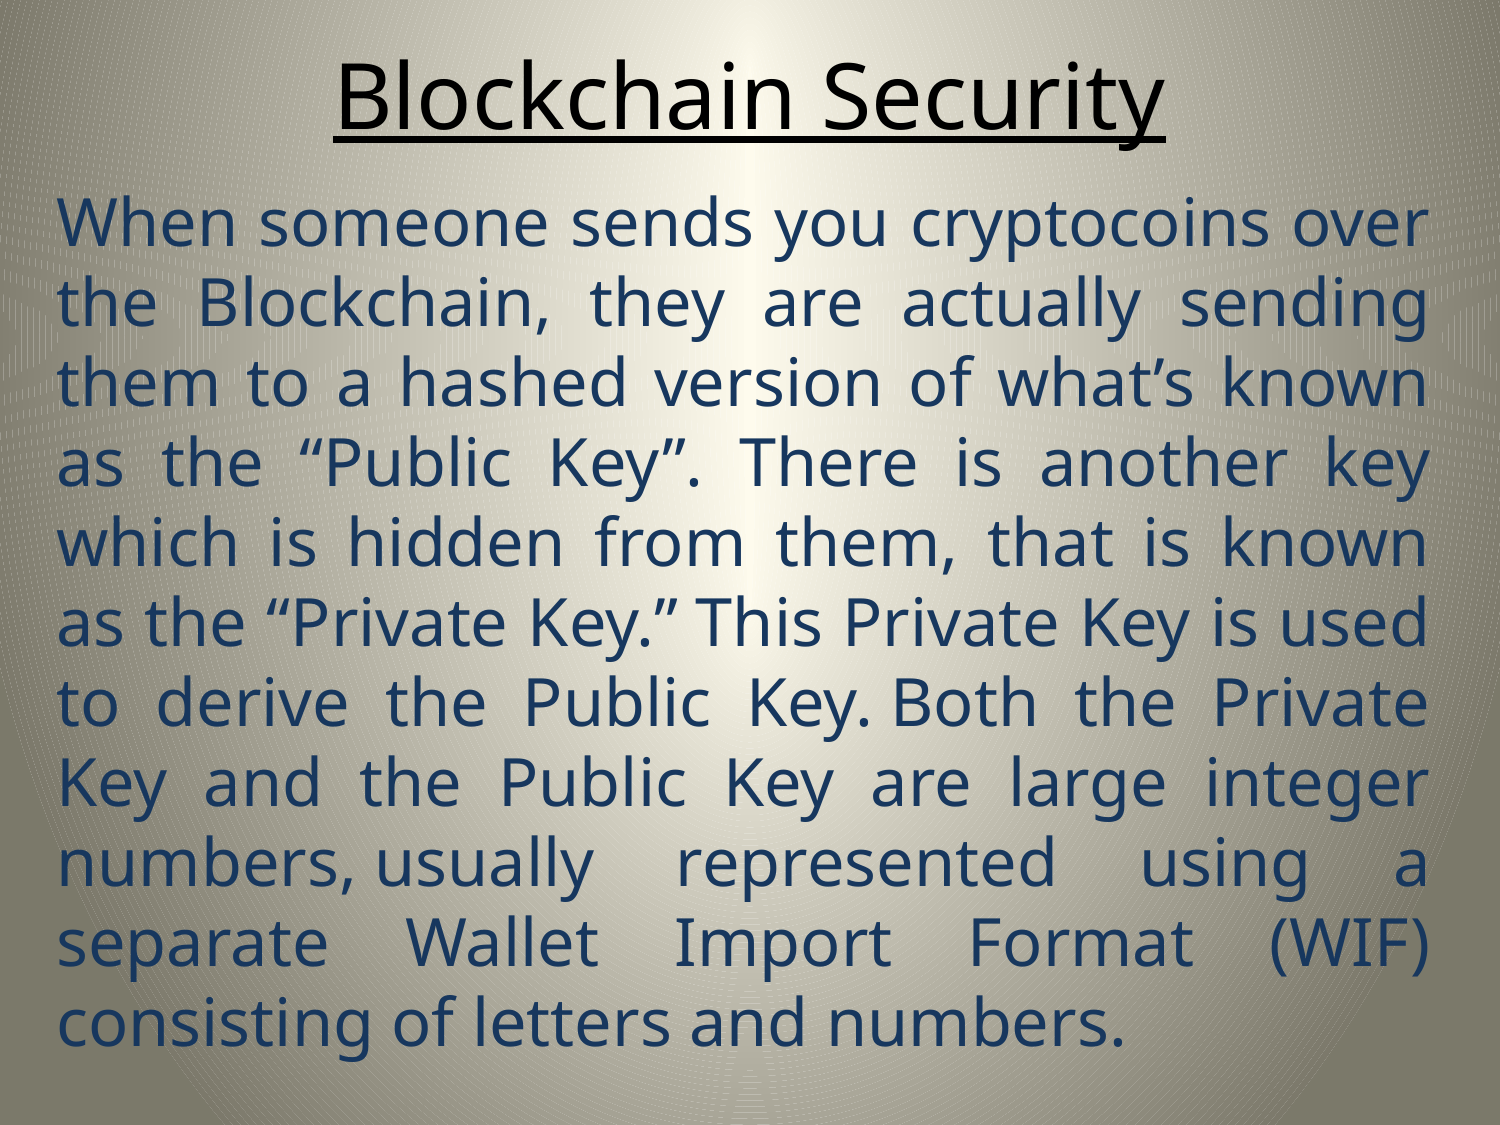

# Blockchain Security
When someone sends you cryptocoins over the Blockchain, they are actually sending them to a hashed version of what’s known as the “Public Key”. There is another key which is hidden from them, that is known as the “Private Key.” This Private Key is used to derive the Public Key. Both the Private Key and the Public Key are large integer numbers, usually represented using a separate Wallet Import Format (WIF) consisting of letters and numbers.